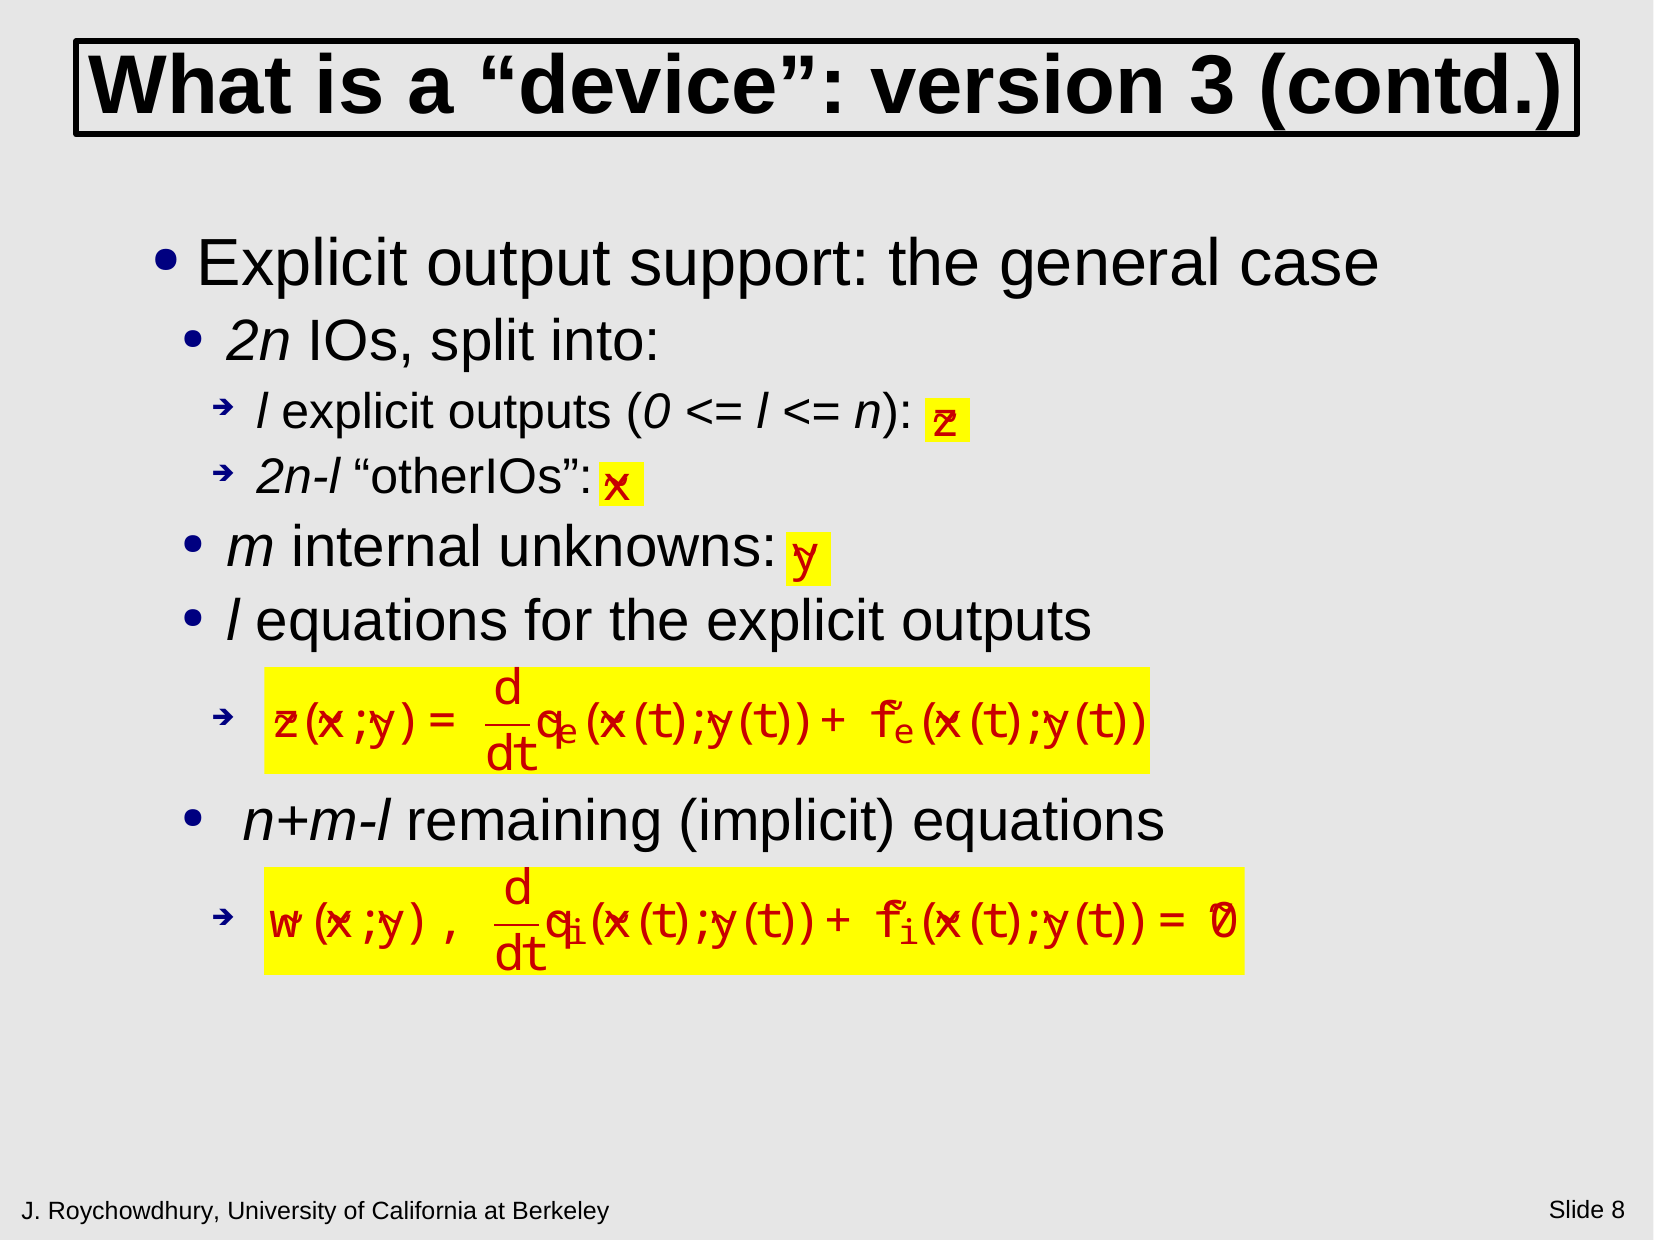

What is a “device”: version 3 (contd.)
# Explicit output support: the general case
2n IOs, split into:
l explicit outputs (0 <= l <= n):
2n-l “otherIOs”:
m internal unknowns:
l equations for the explicit outputs
 n+m-l remaining (implicit) equations